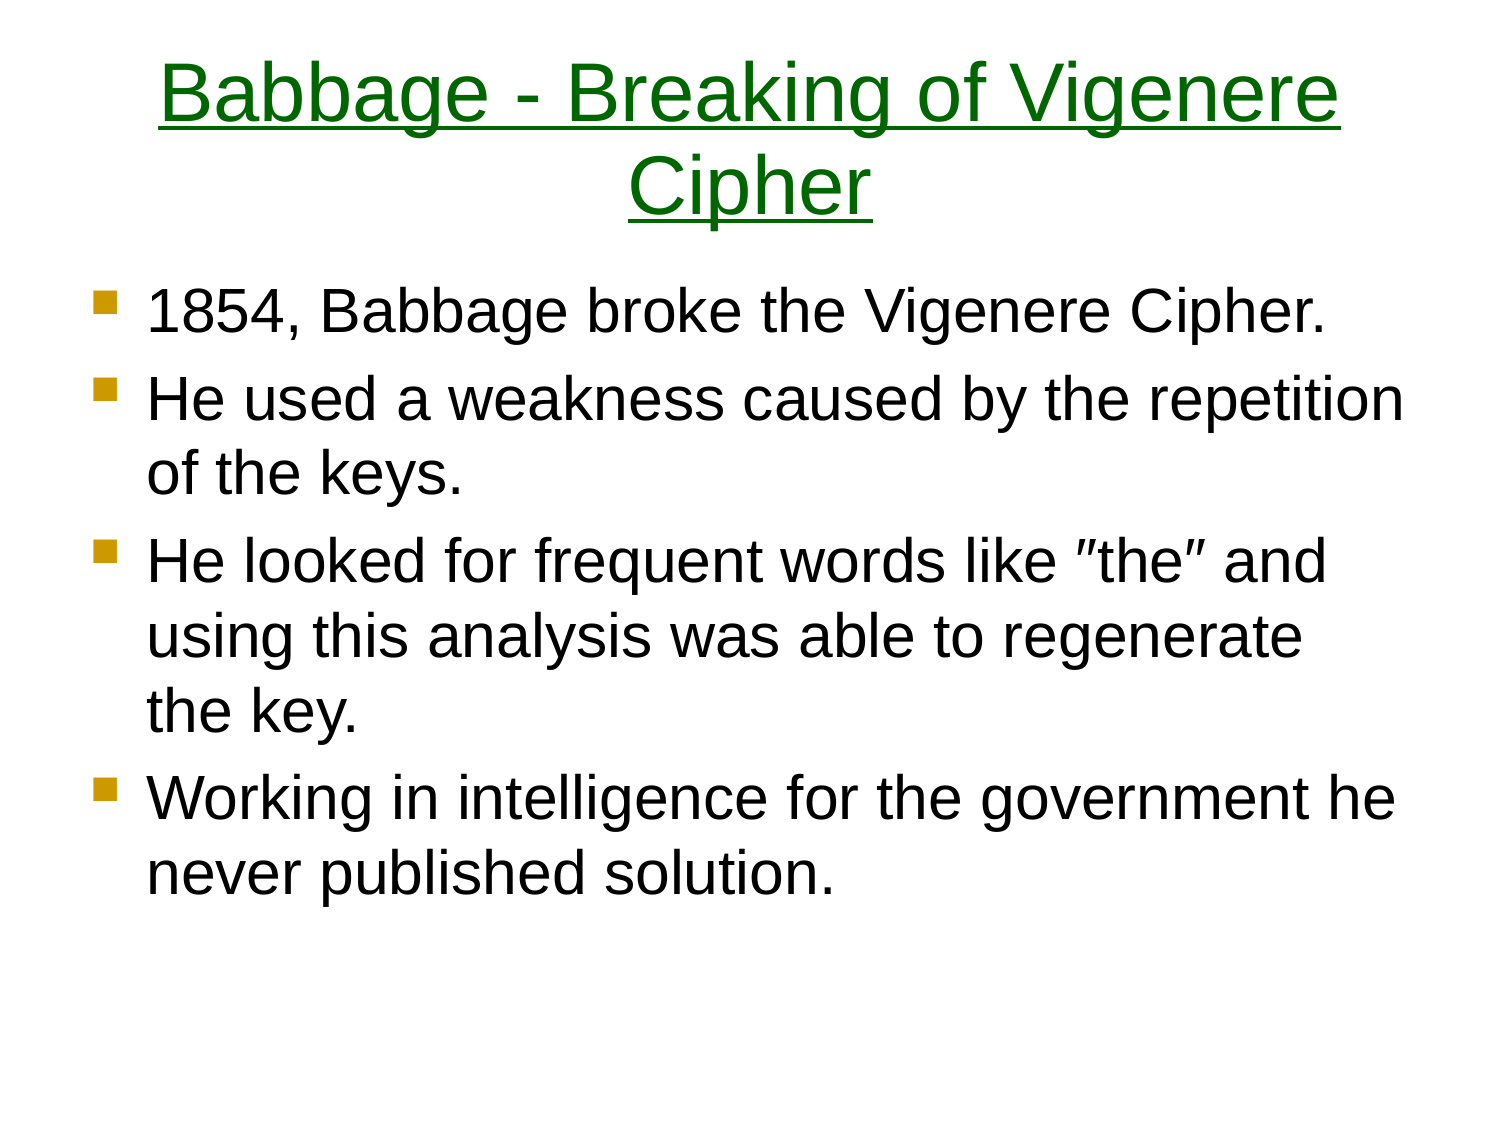

# Babbage - Breaking of Vigenere Cipher
1854, Babbage broke the Vigenere Cipher.
He used a weakness caused by the repetition of the keys.
He looked for frequent words like ″the″ and using this analysis was able to regenerate the key.
Working in intelligence for the government he never published solution.